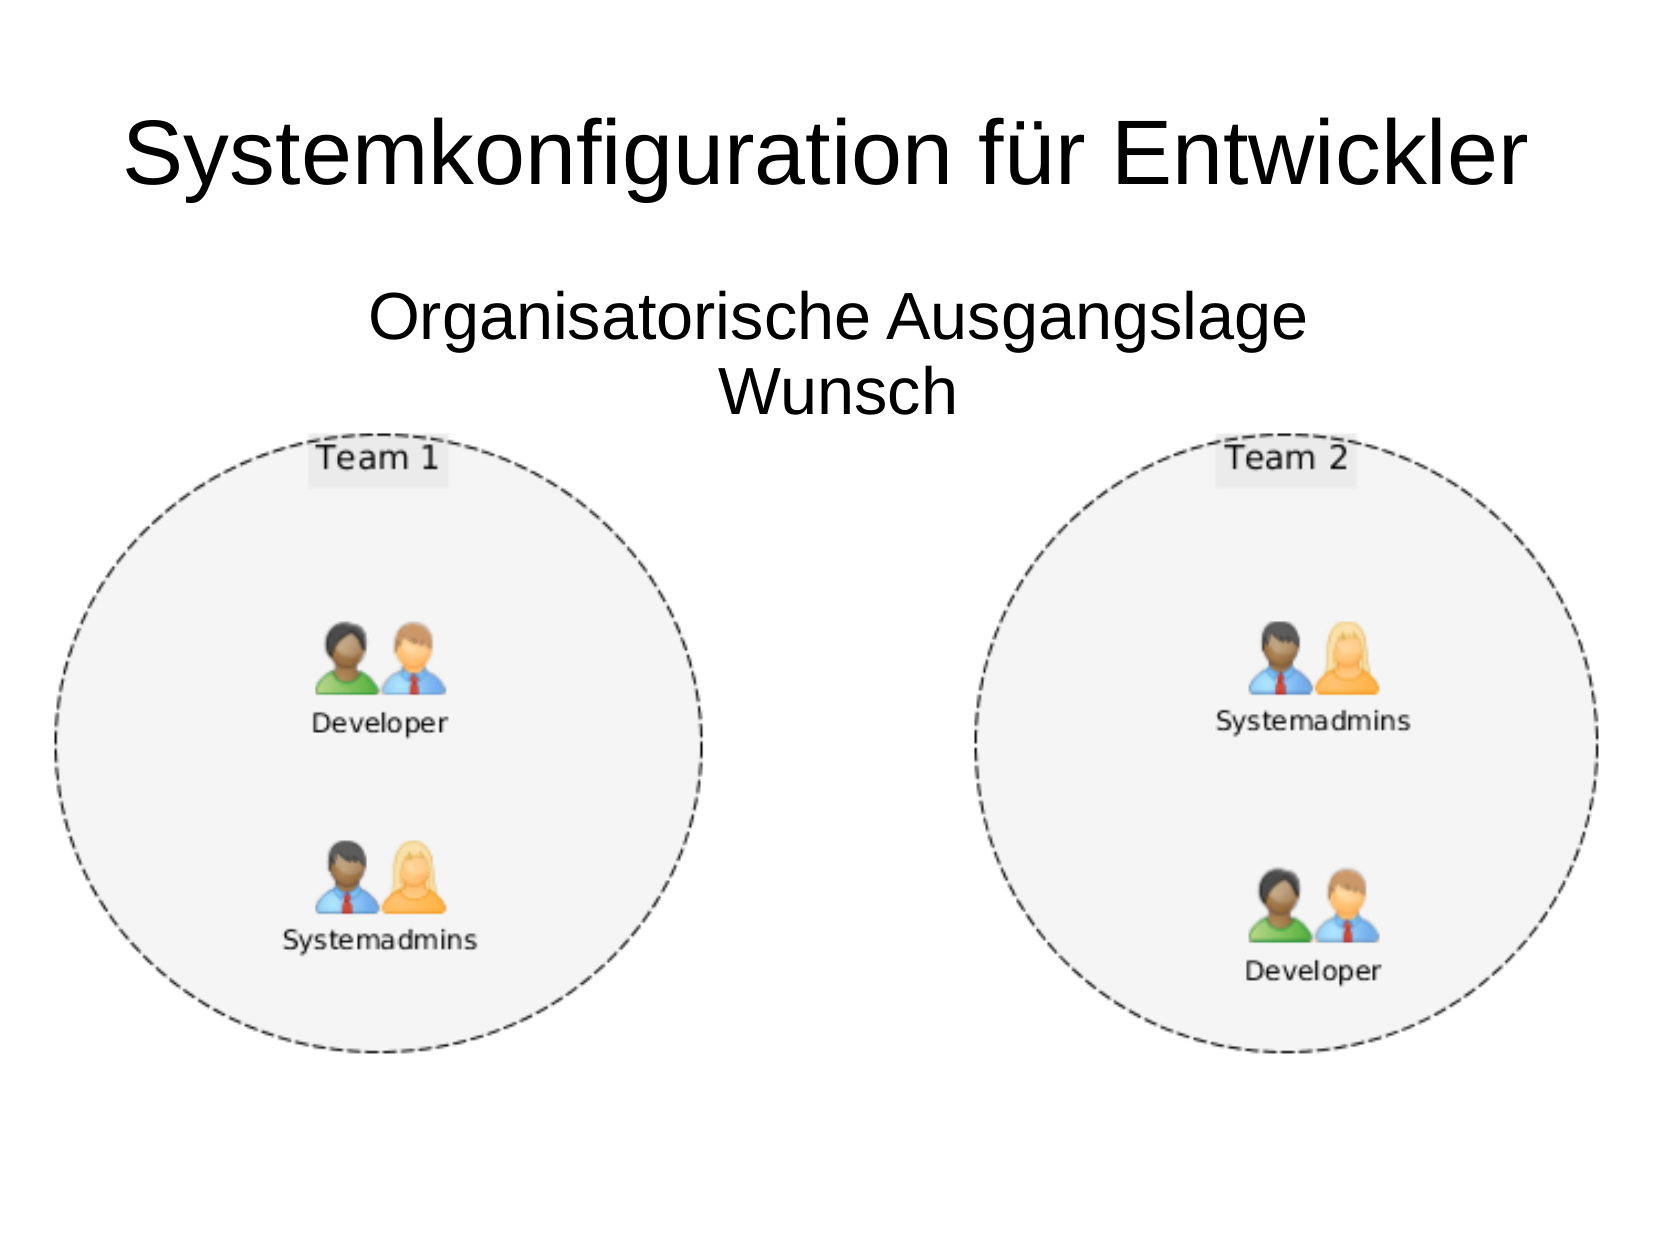

# Systemkonfiguration für Entwickler
Organisatorische Ausgangslage
Wunsch